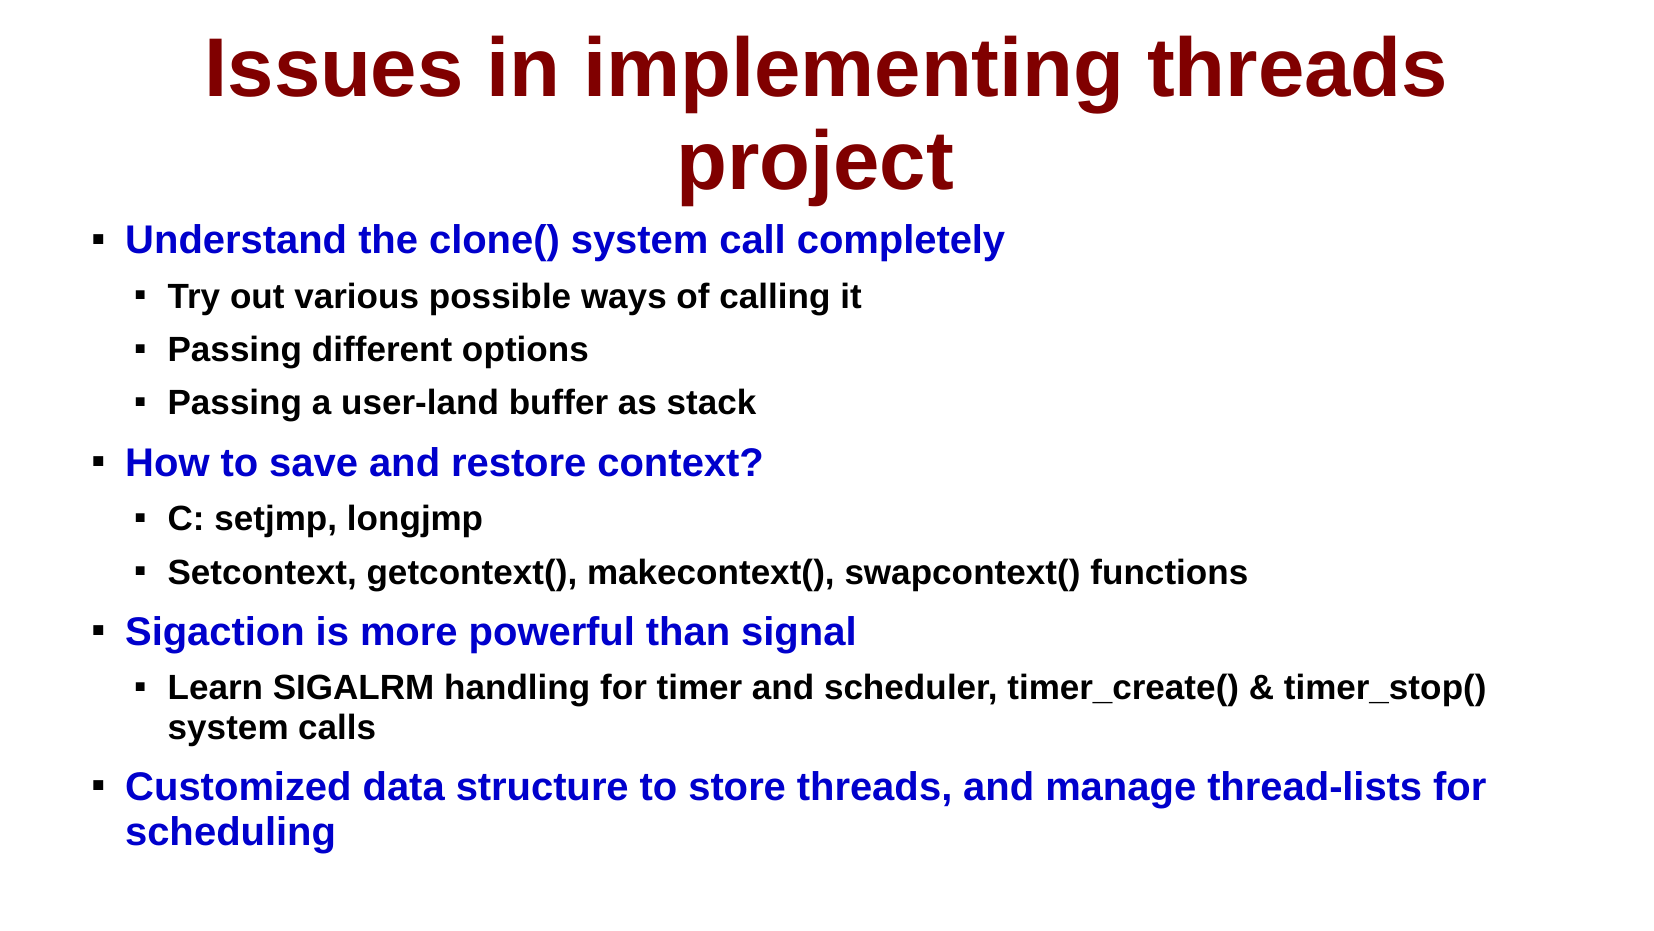

# Issues in implementing threads project
Understand the clone() system call completely
Try out various possible ways of calling it
Passing different options
Passing a user-land buffer as stack
How to save and restore context?
C: setjmp, longjmp
Setcontext, getcontext(), makecontext(), swapcontext() functions
Sigaction is more powerful than signal
Learn SIGALRM handling for timer and scheduler, timer_create() & timer_stop() system calls
Customized data structure to store threads, and manage thread-lists for scheduling